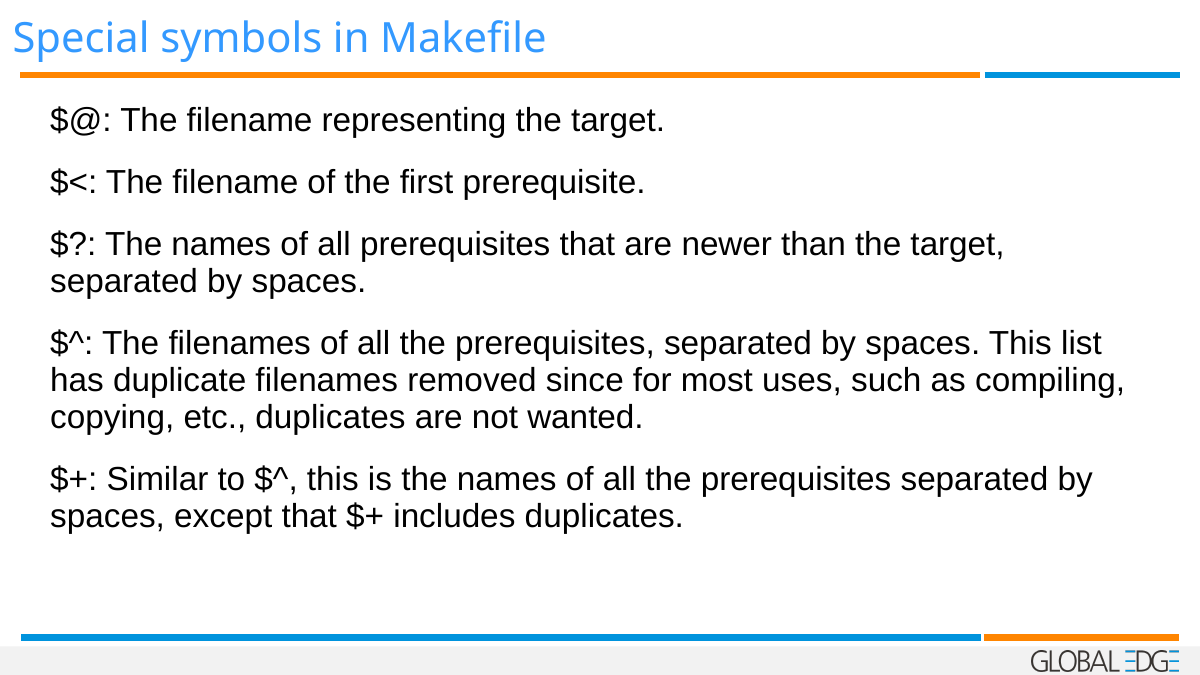

# Special symbols in Makefile
$@: The filename representing the target.
$<: The filename of the first prerequisite.
$?: The names of all prerequisites that are newer than the target, separated by spaces.
$^: The filenames of all the prerequisites, separated by spaces. This list has duplicate filenames removed since for most uses, such as compiling, copying, etc., duplicates are not wanted.
$+: Similar to $^, this is the names of all the prerequisites separated by spaces, except that $+ includes duplicates.